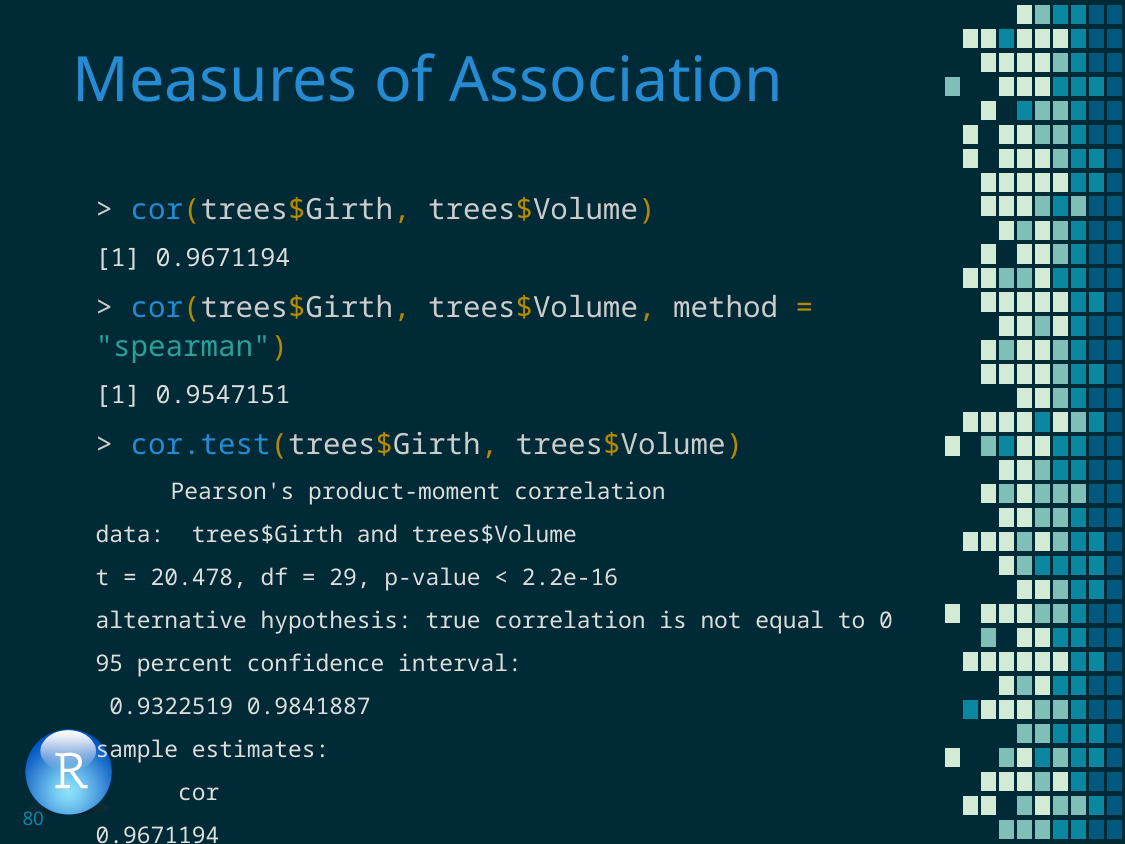

Measures of Association
> cor(trees$Girth, trees$Volume)
[1] 0.9671194
> cor(trees$Girth, trees$Volume, method = "spearman")
[1] 0.9547151
> cor.test(trees$Girth, trees$Volume)
	Pearson's product-moment correlation
data: trees$Girth and trees$Volume
t = 20.478, df = 29, p-value < 2.2e-16
alternative hypothesis: true correlation is not equal to 0
95 percent confidence interval:
 0.9322519 0.9841887
sample estimates:
 cor
0.9671194